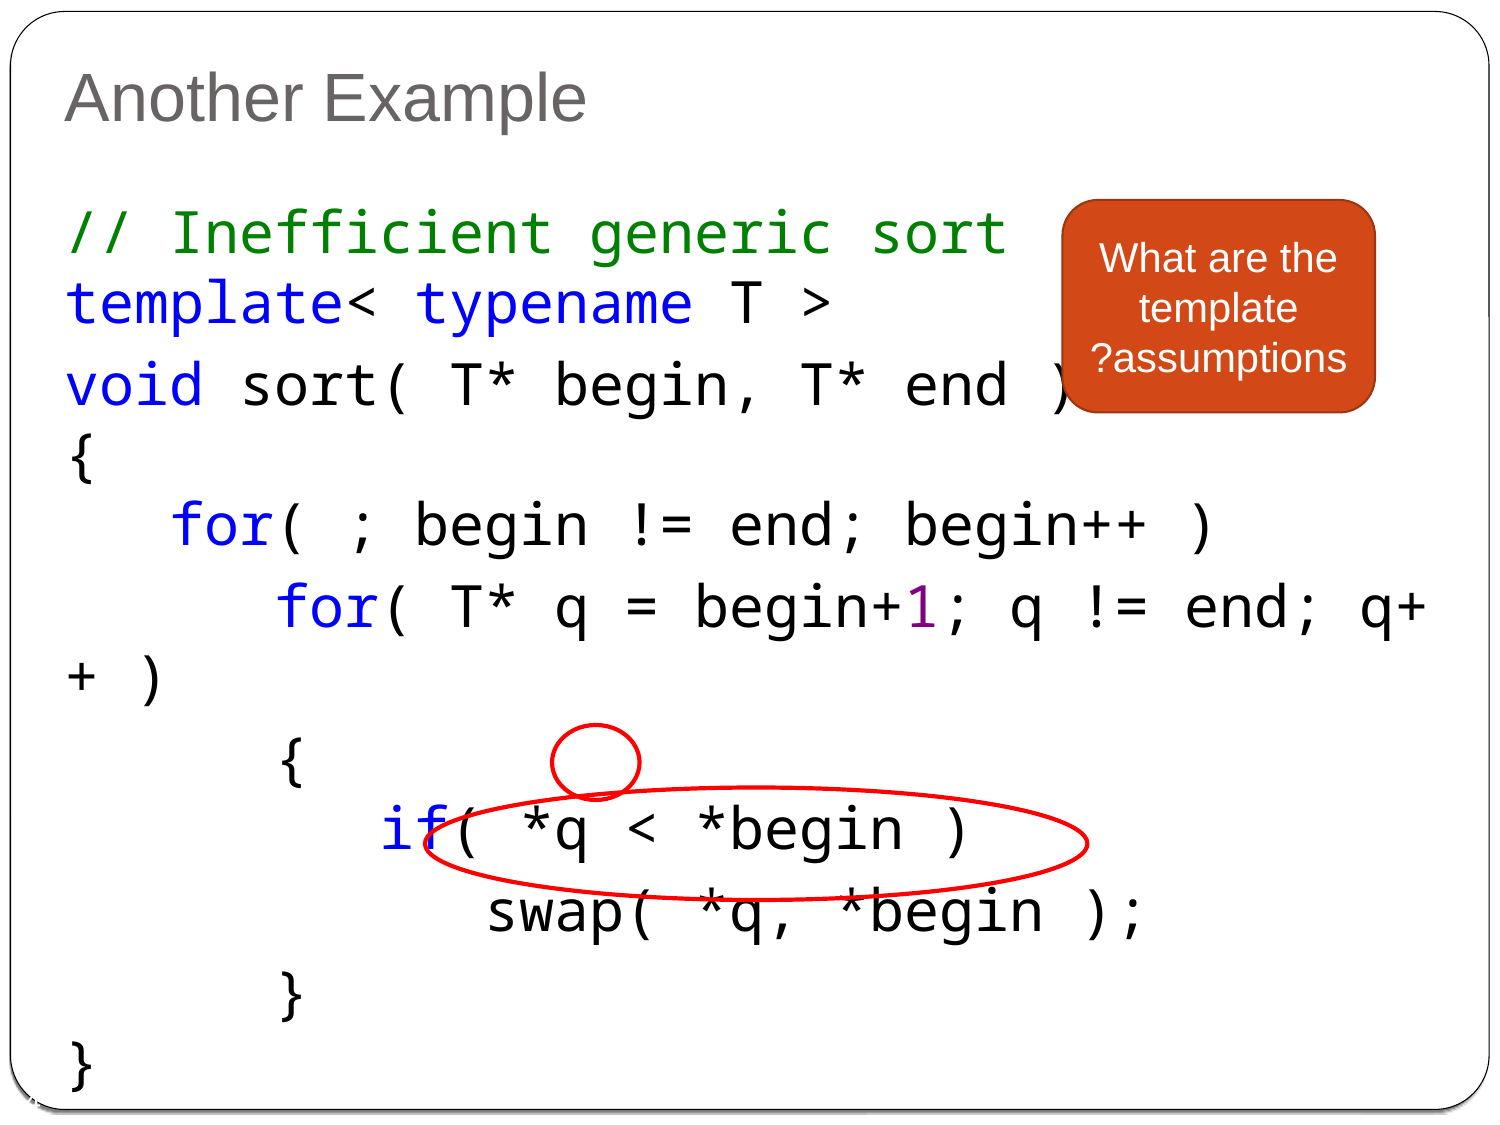

# Another Example
// Inefficient generic sort
template< typename T >
void sort( T* begin, T* end )
{
   for( ; begin != end; begin++ )
    for( T* q = begin+1; q != end; q++ )
 {
    if( *q < *begin )
  swap( *q, *begin );
 }
}
What are the template assumptions?